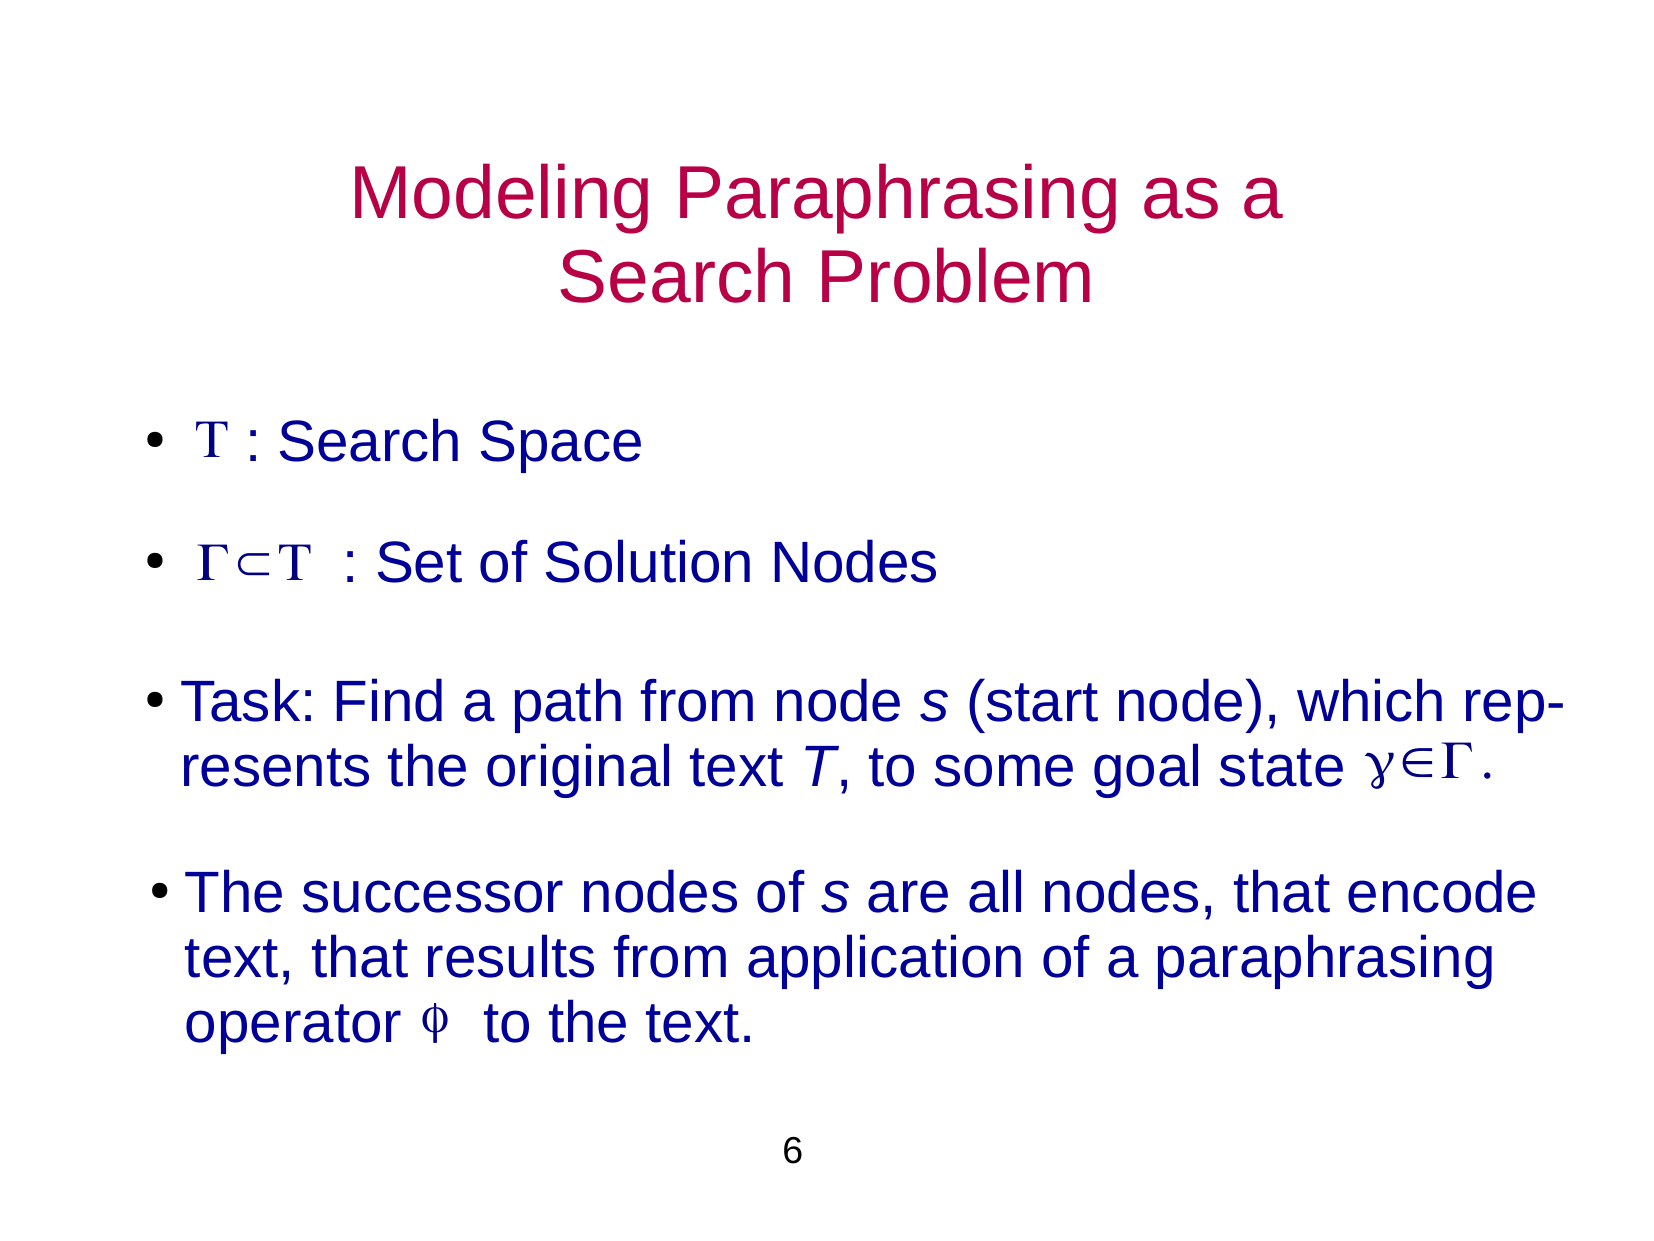

Modeling Paraphrasing as a
Search Problem
 : Search Space
 : Set of Solution Nodes
Task: Find a path from node s (start node), which rep-
resents the original text T, to some goal state
The successor nodes of s are all nodes, that encode
text, that results from application of a paraphrasing
operator to the text.
6